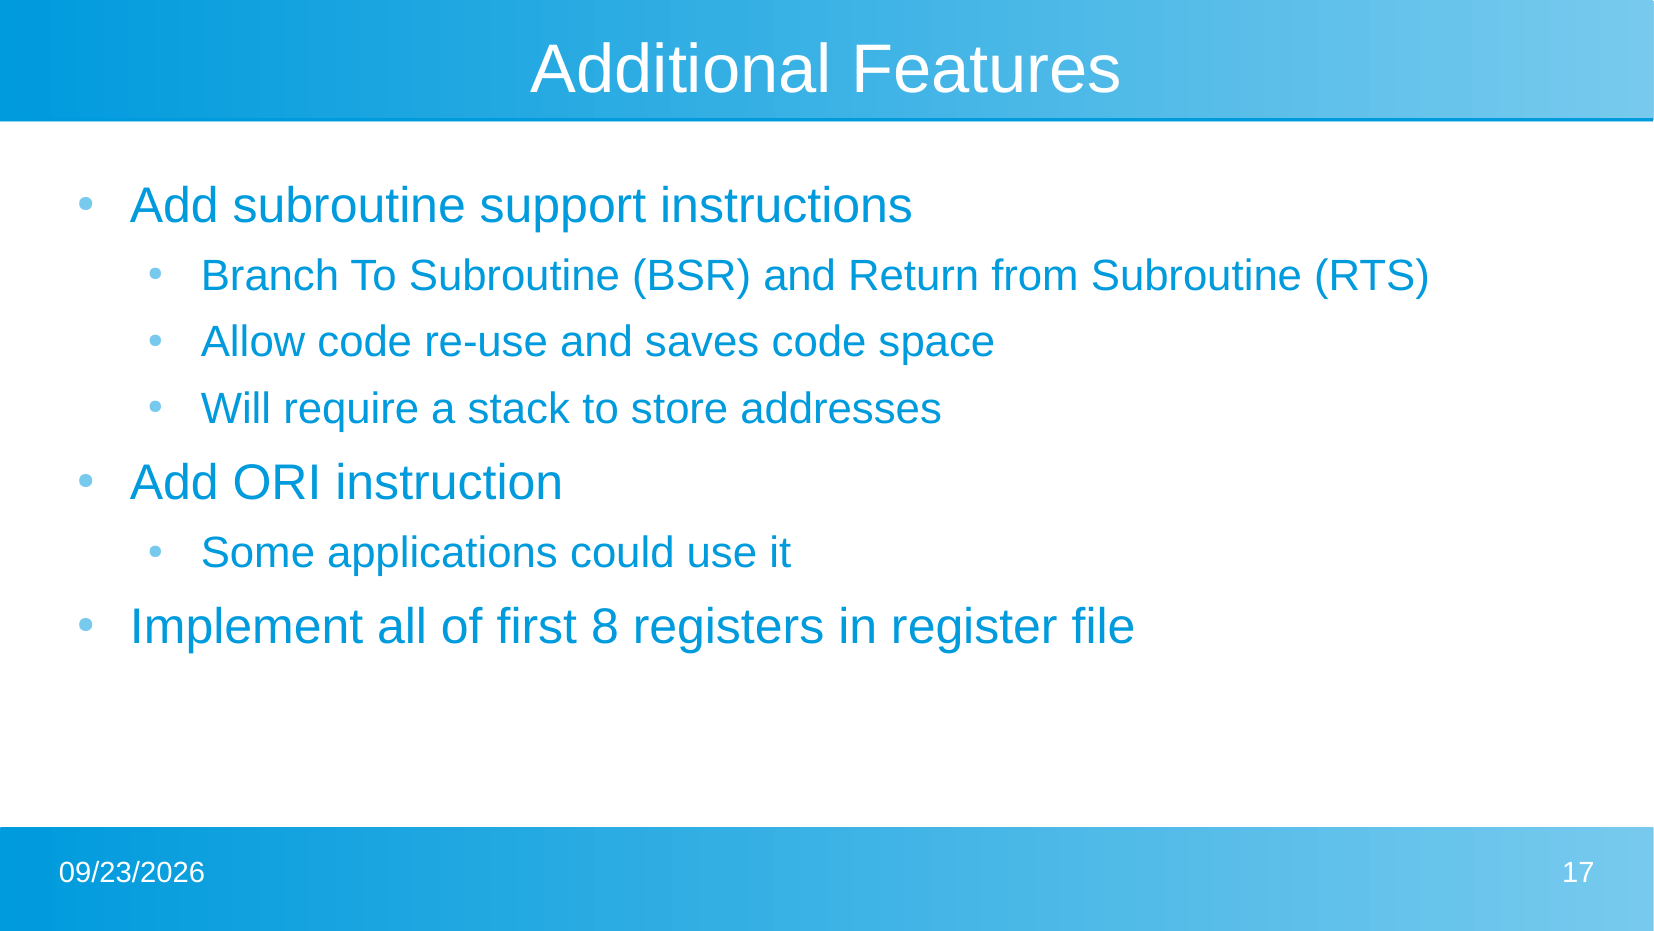

# Additional Features
Add subroutine support instructions
Branch To Subroutine (BSR) and Return from Subroutine (RTS)
Allow code re-use and saves code space
Will require a stack to store addresses
Add ORI instruction
Some applications could use it
Implement all of first 8 registers in register file
17